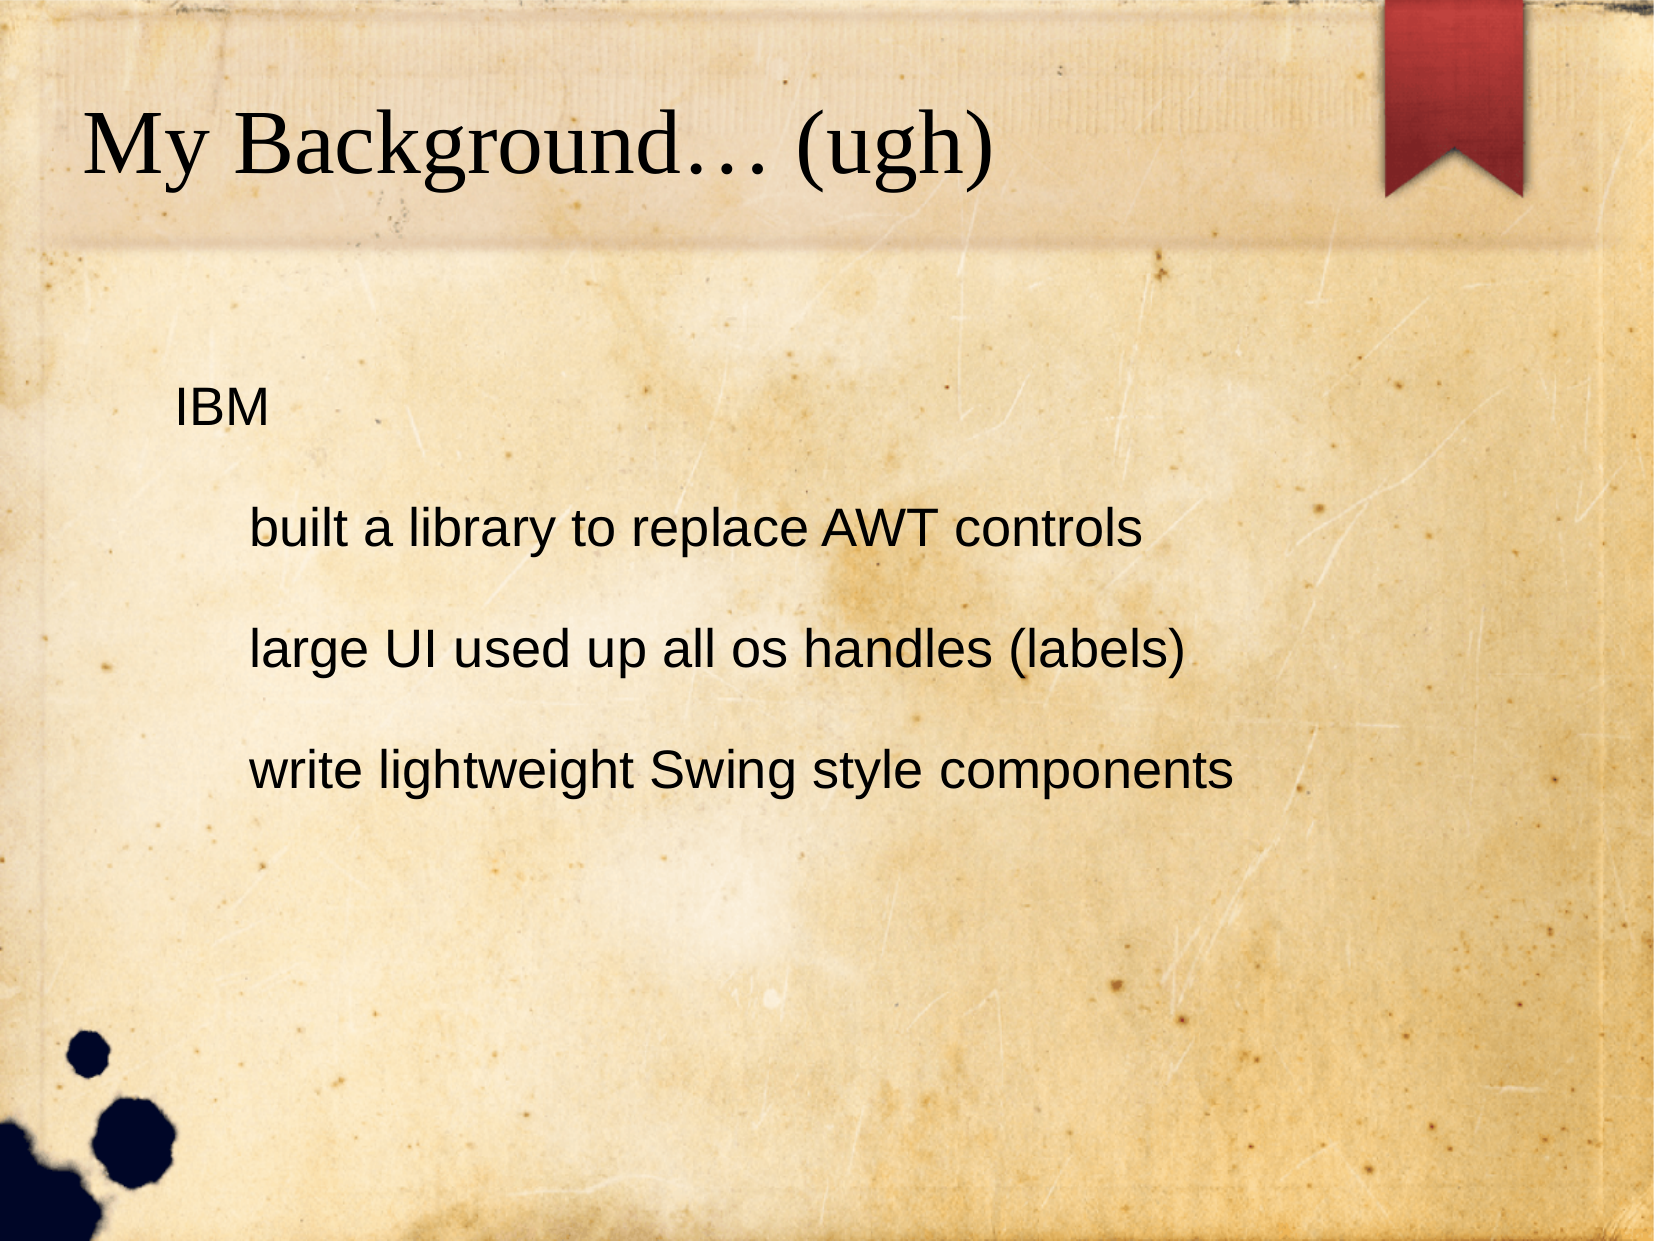

# My Background… (ugh)
IBM
	built a library to replace AWT controls
	large UI used up all os handles (labels)
	write lightweight Swing style components